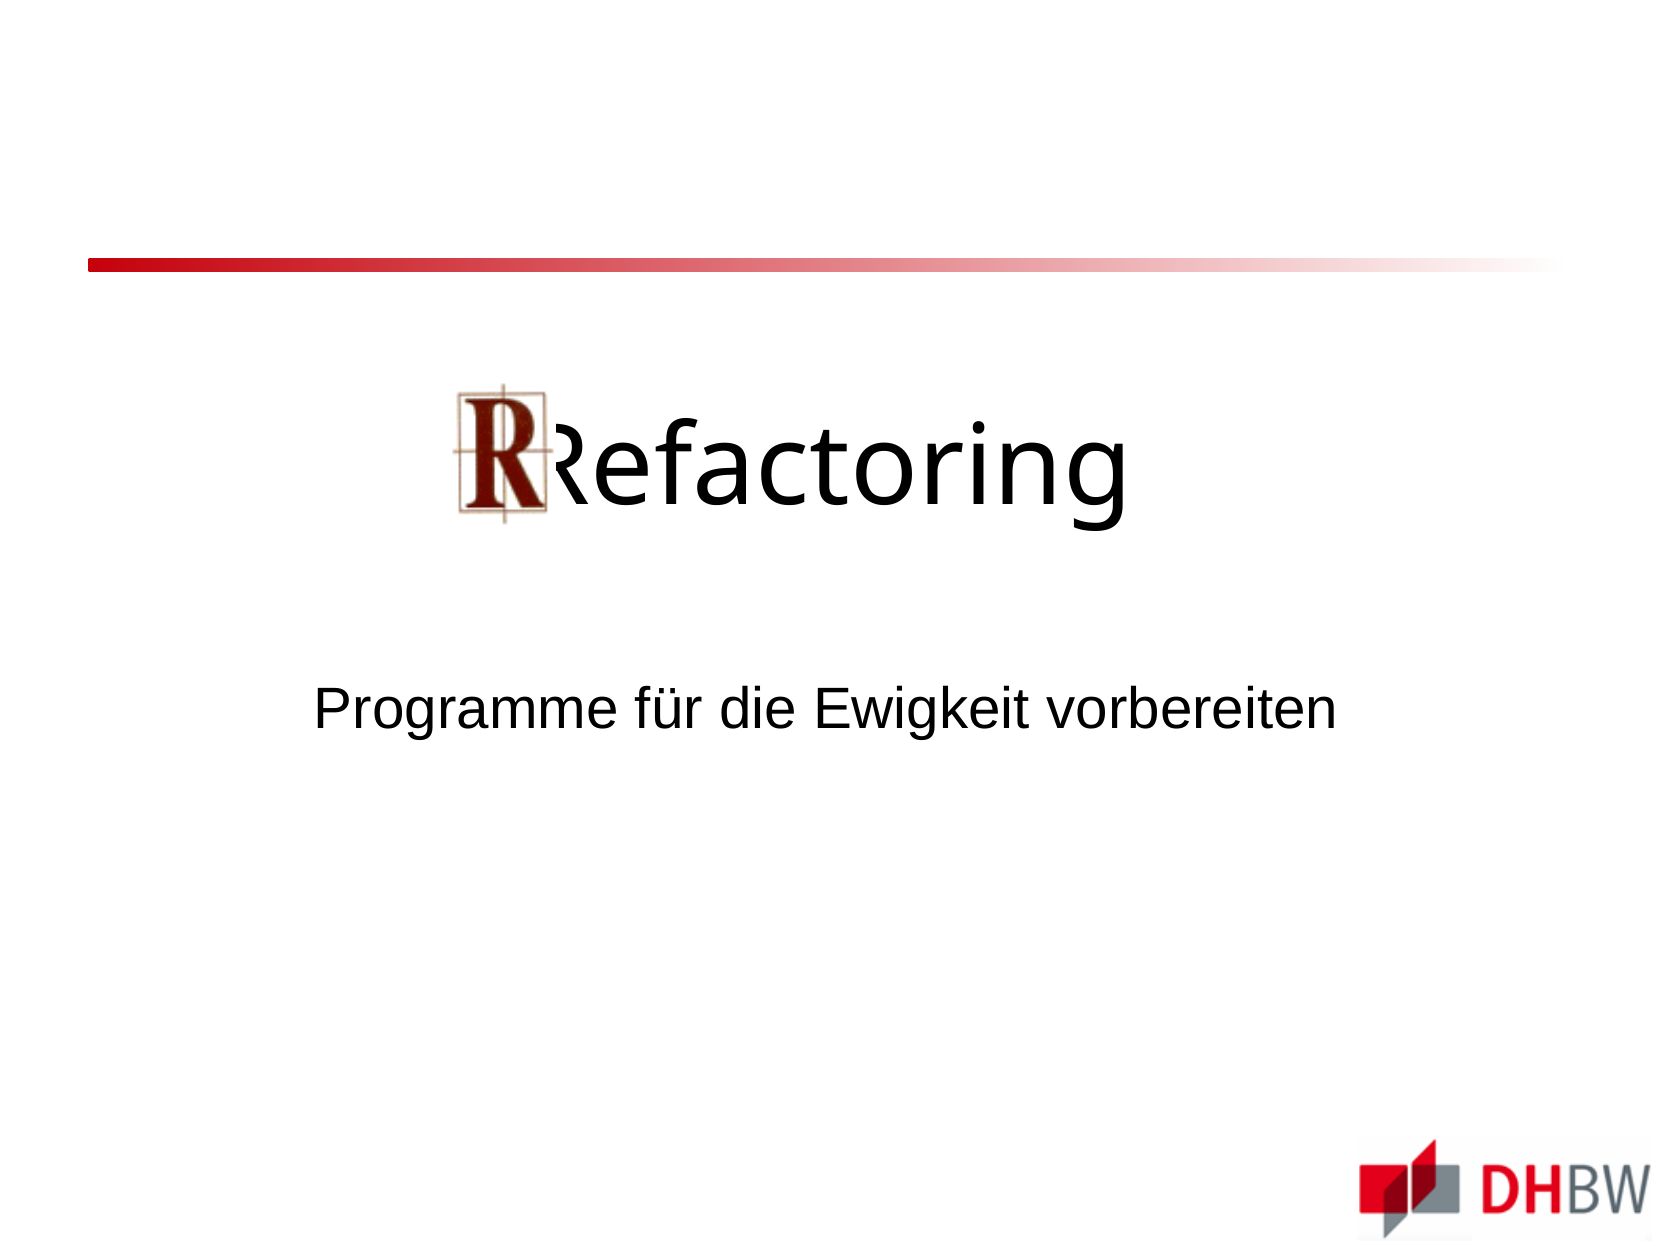

# Refactoring
Programme für die Ewigkeit vorbereiten